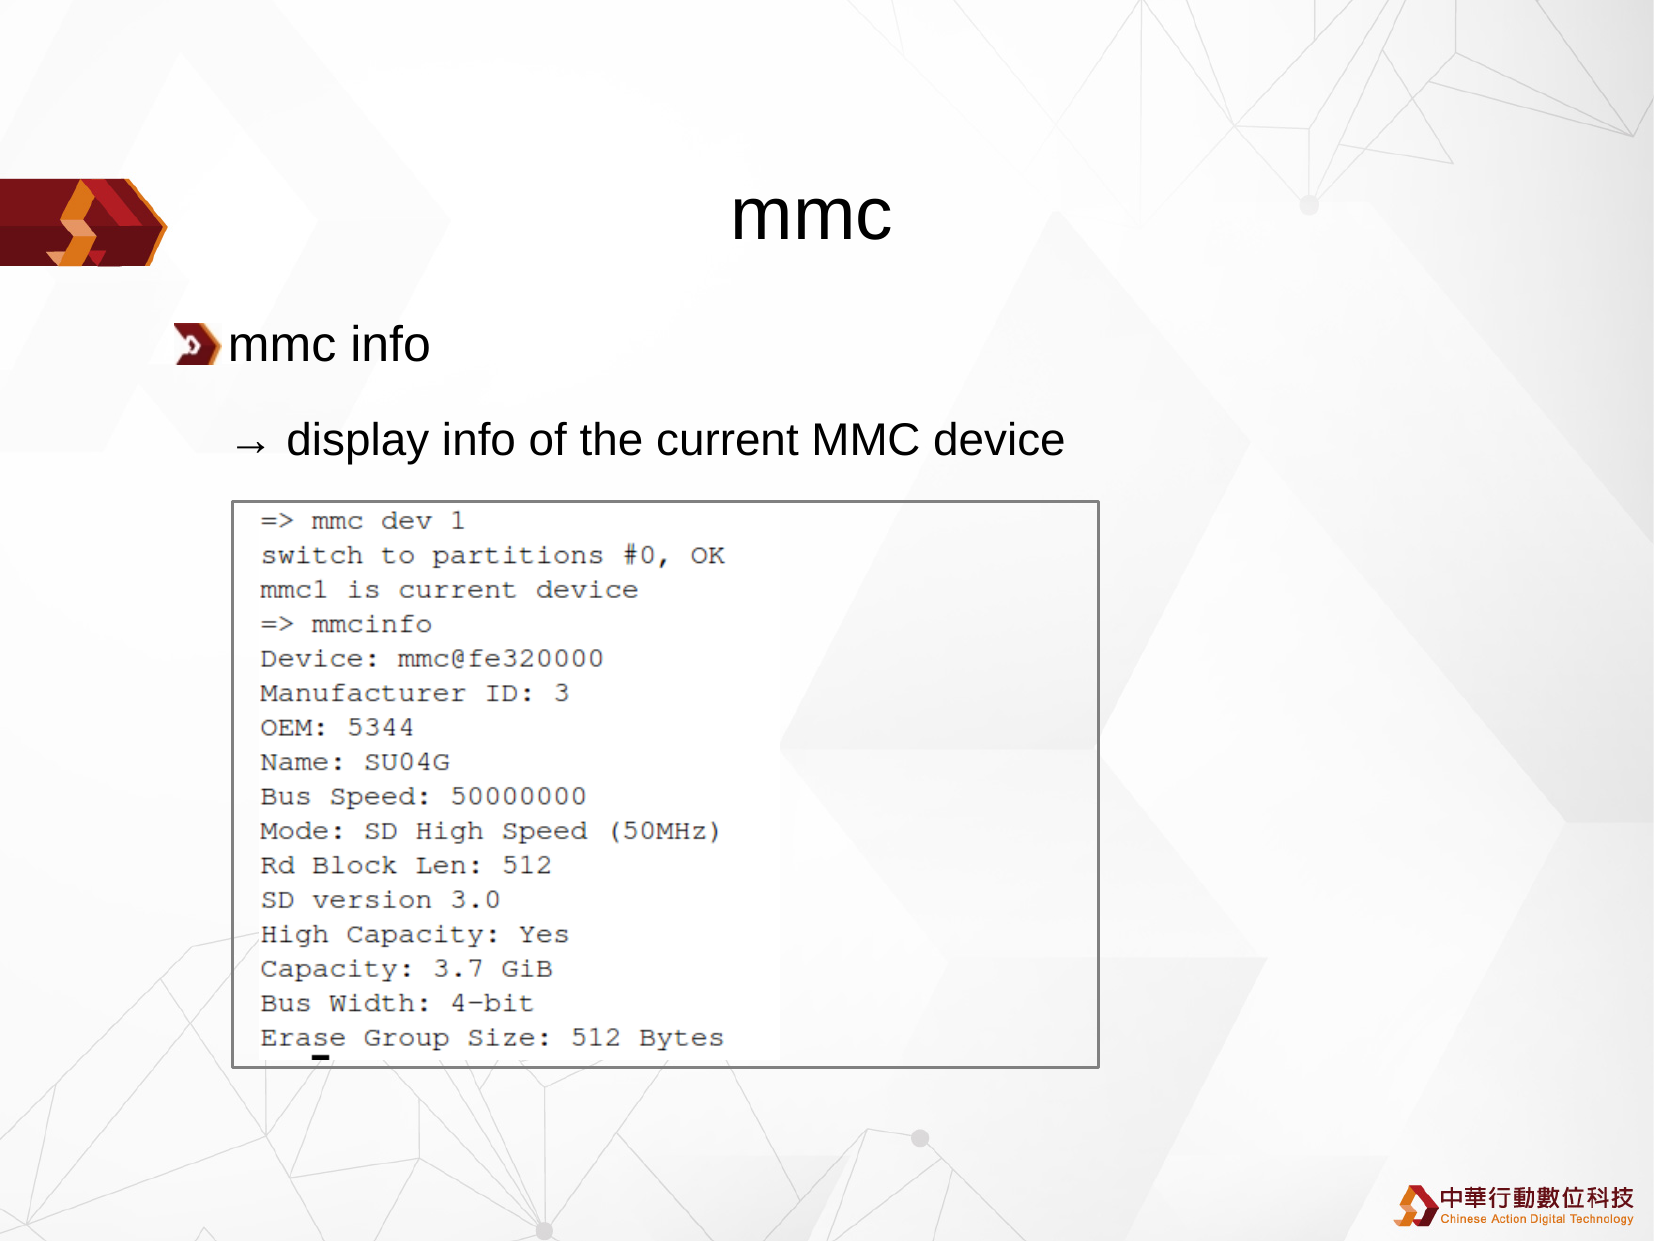

# mmc
mmc info
→ display info of the current MMC device